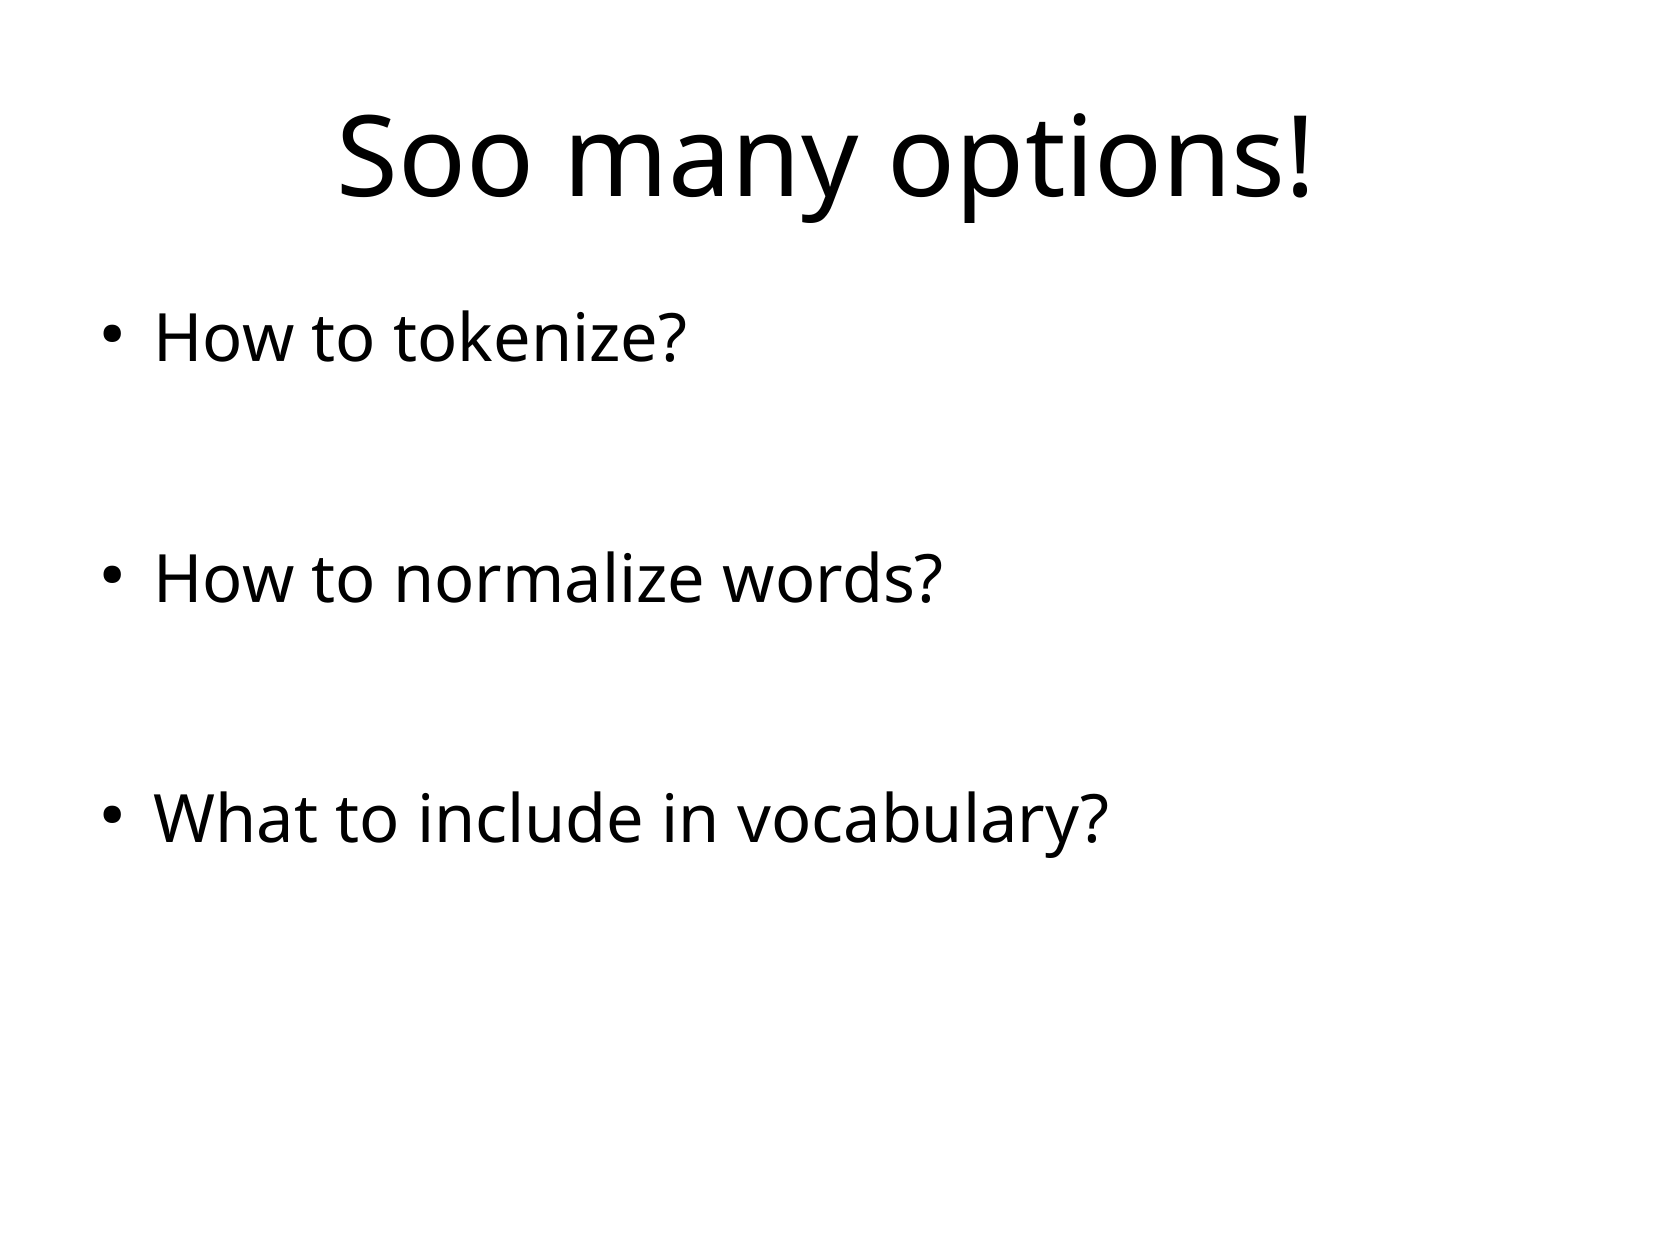

# Soo many options!
How to tokenize?
How to normalize words?
What to include in vocabulary?